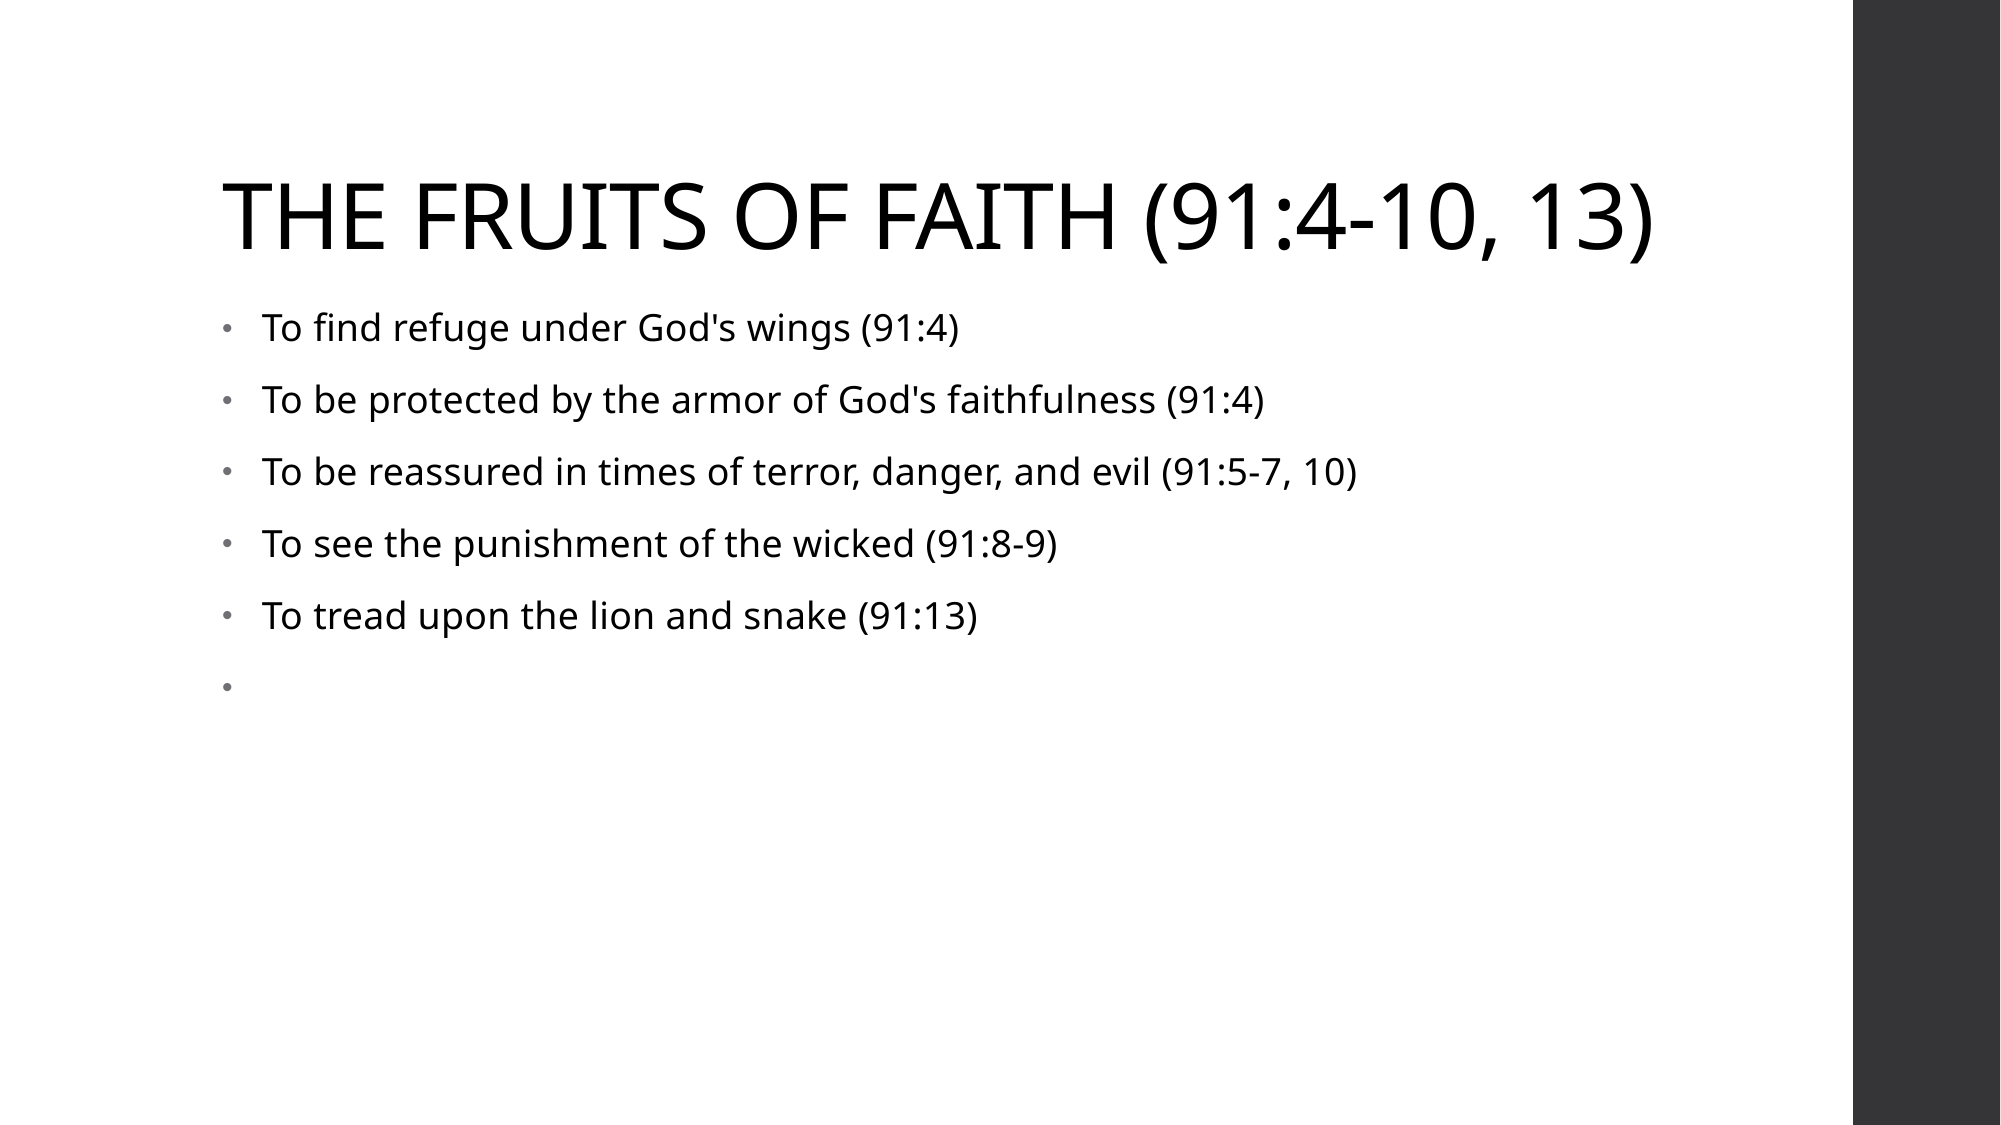

# THE FRUITS OF FAITH (91:4-10, 13)
 To find refuge under God's wings (91:4)
 To be protected by the armor of God's faithfulness (91:4)
 To be reassured in times of terror, danger, and evil (91:5-7, 10)
 To see the punishment of the wicked (91:8-9)
 To tread upon the lion and snake (91:13)